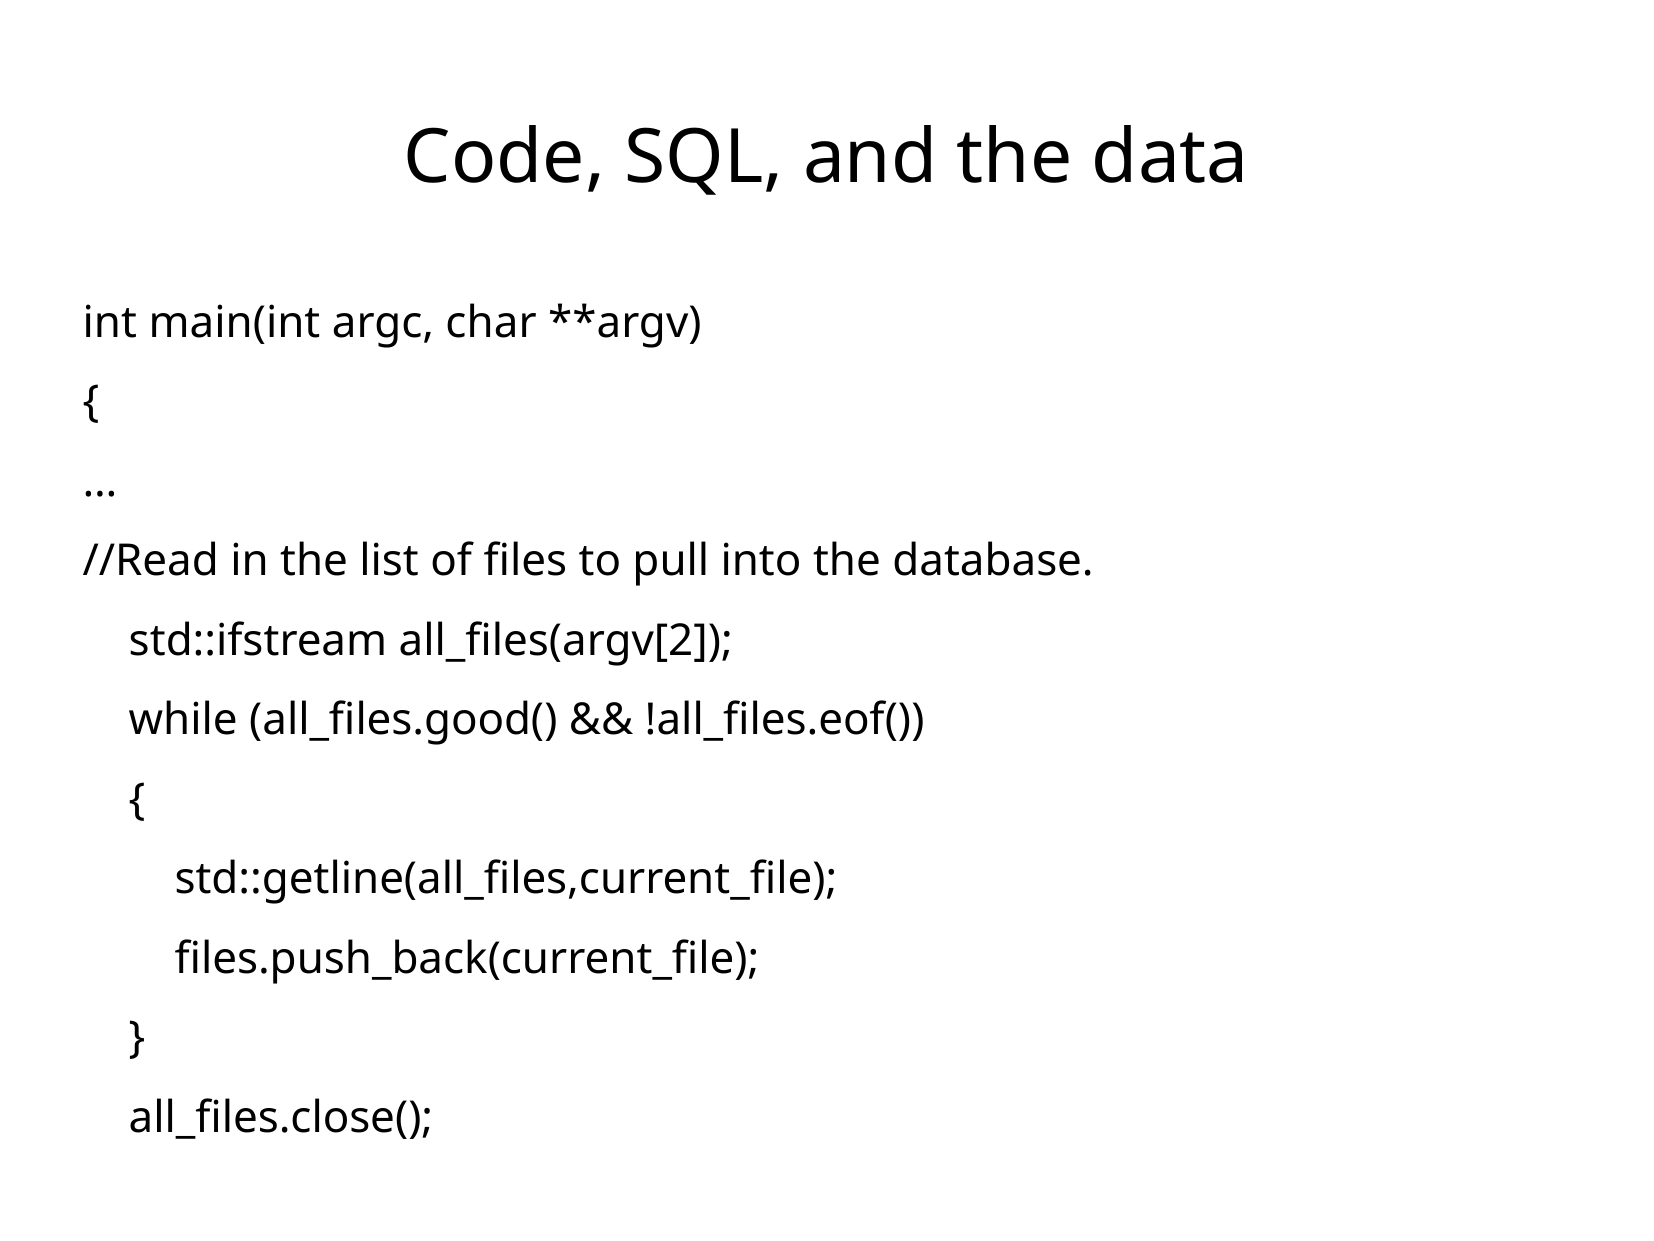

# Code, SQL, and the data
int main(int argc, char **argv)
{
…
//Read in the list of files to pull into the database.
 std::ifstream all_files(argv[2]);
 while (all_files.good() && !all_files.eof())
 {
 std::getline(all_files,current_file);
 files.push_back(current_file);
 }
 all_files.close();